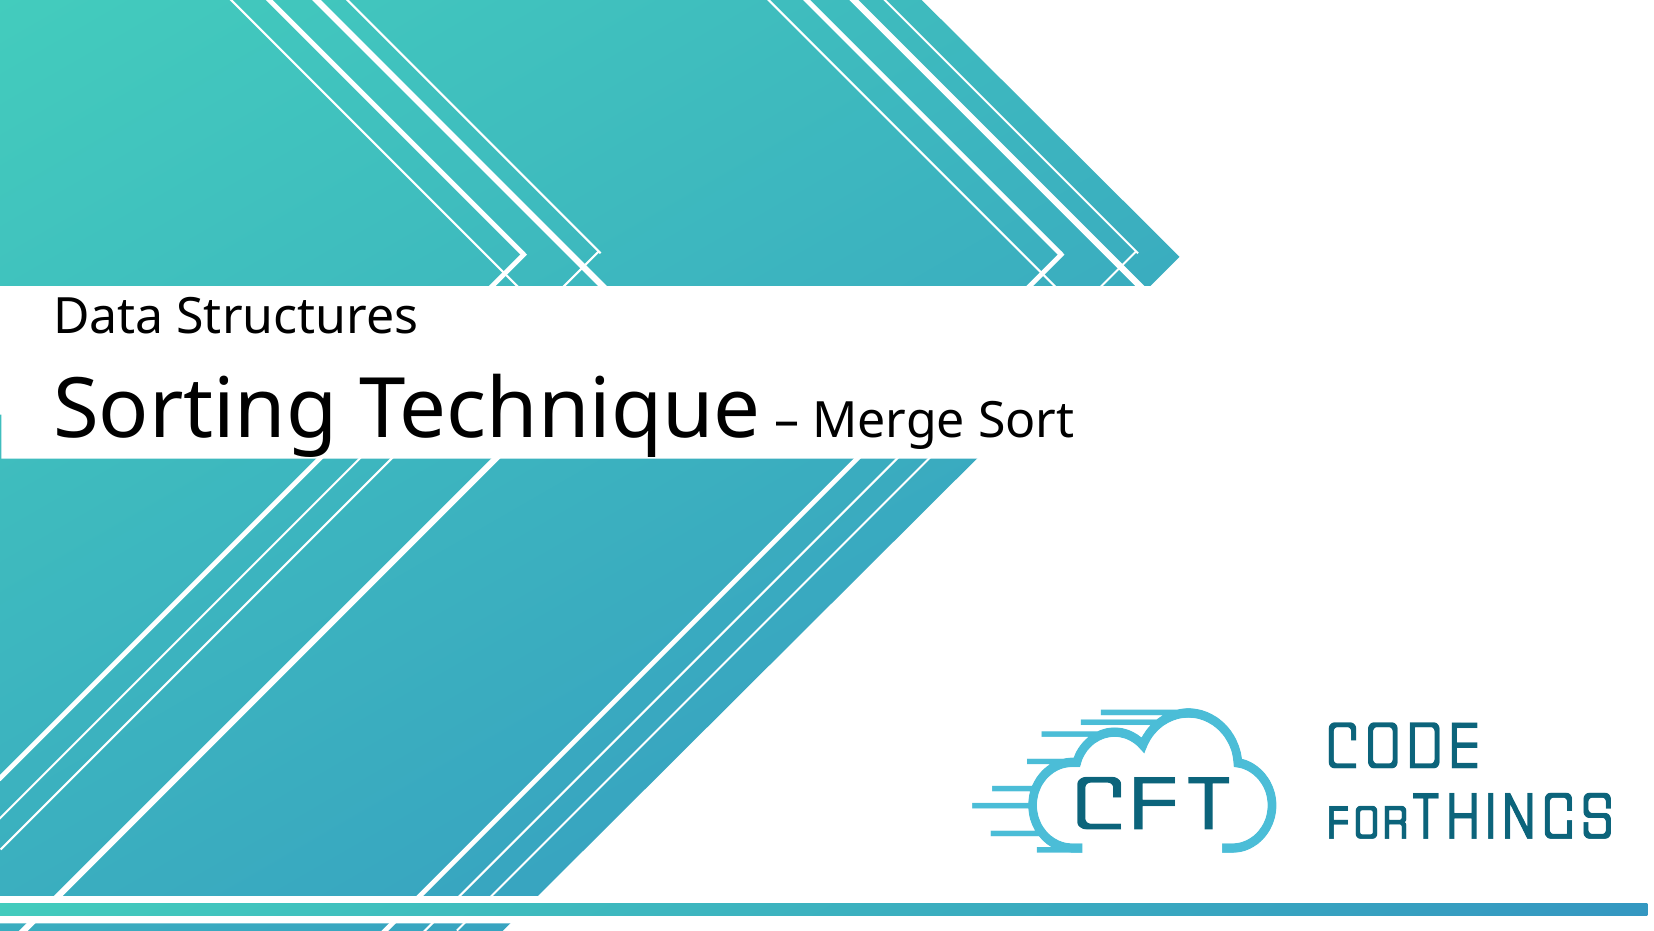

# Data Structures Sorting Technique – Merge Sort